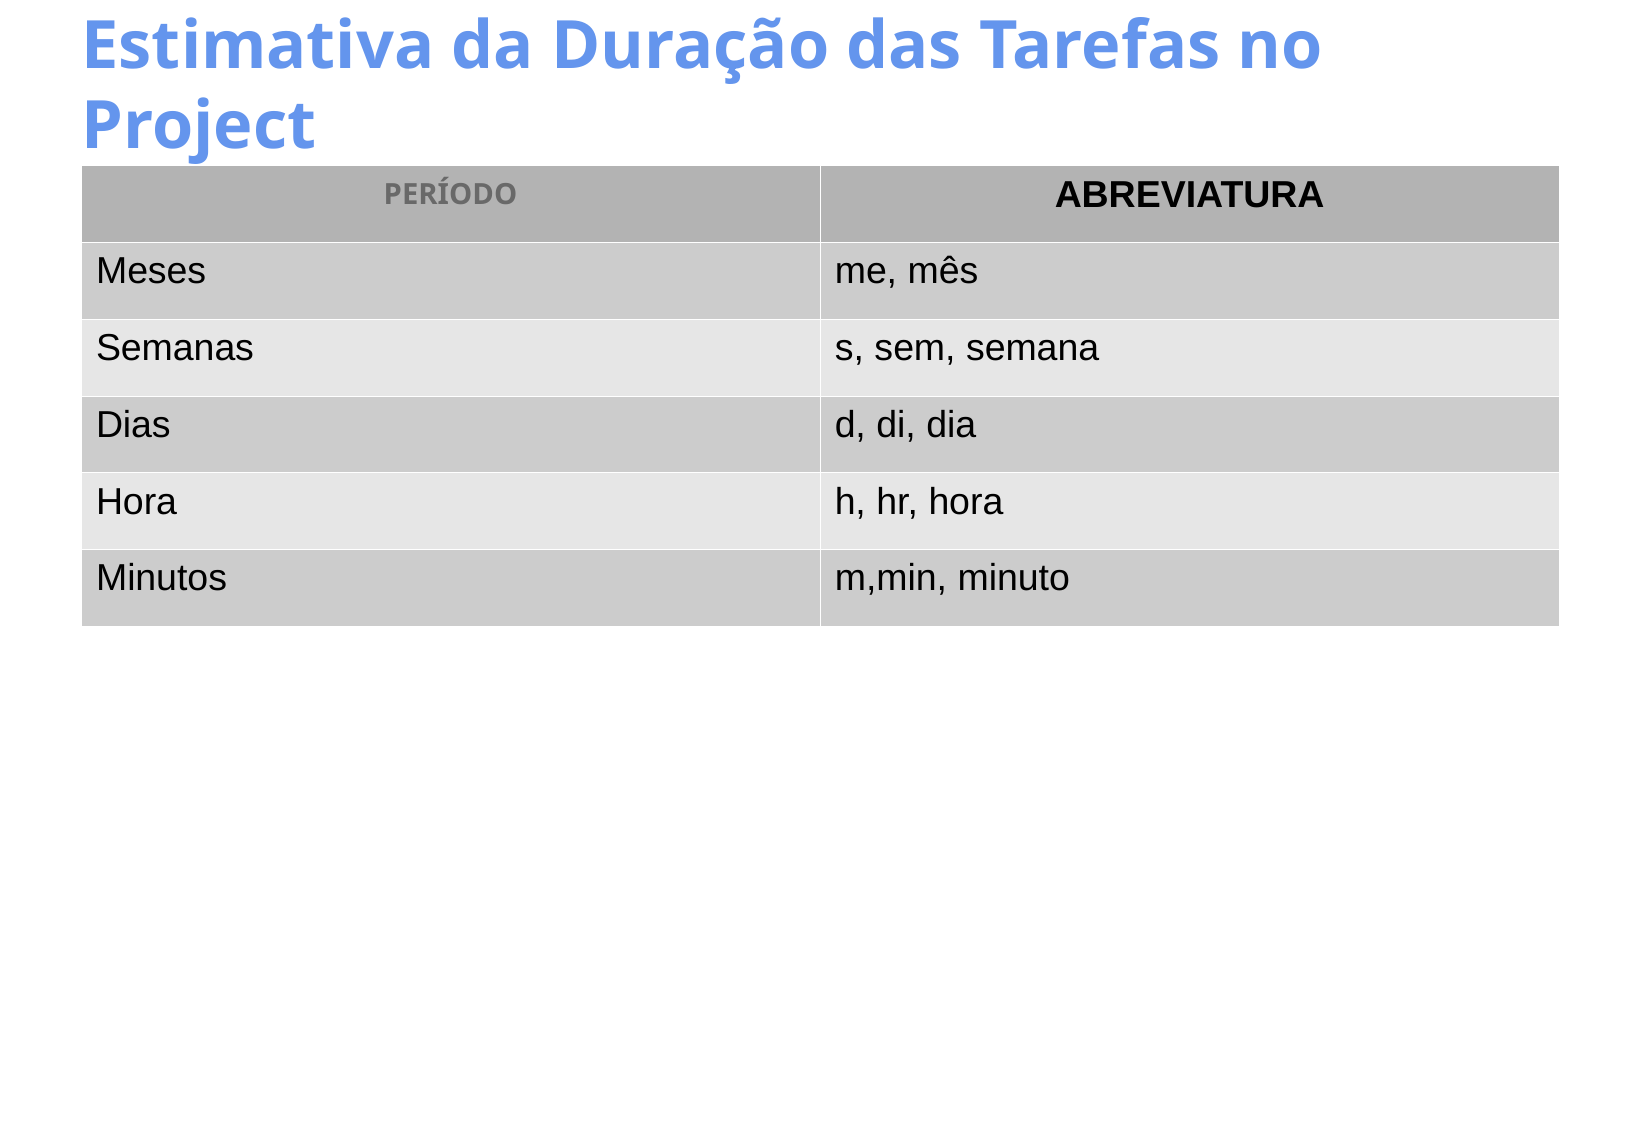

# Estimativa da Duração das Tarefas no Project
| PERÍODO | ABREVIATURA |
| --- | --- |
| Meses | me, mês |
| Semanas | s, sem, semana |
| Dias | d, di, dia |
| Hora | h, hr, hora |
| Minutos | m,min, minuto |